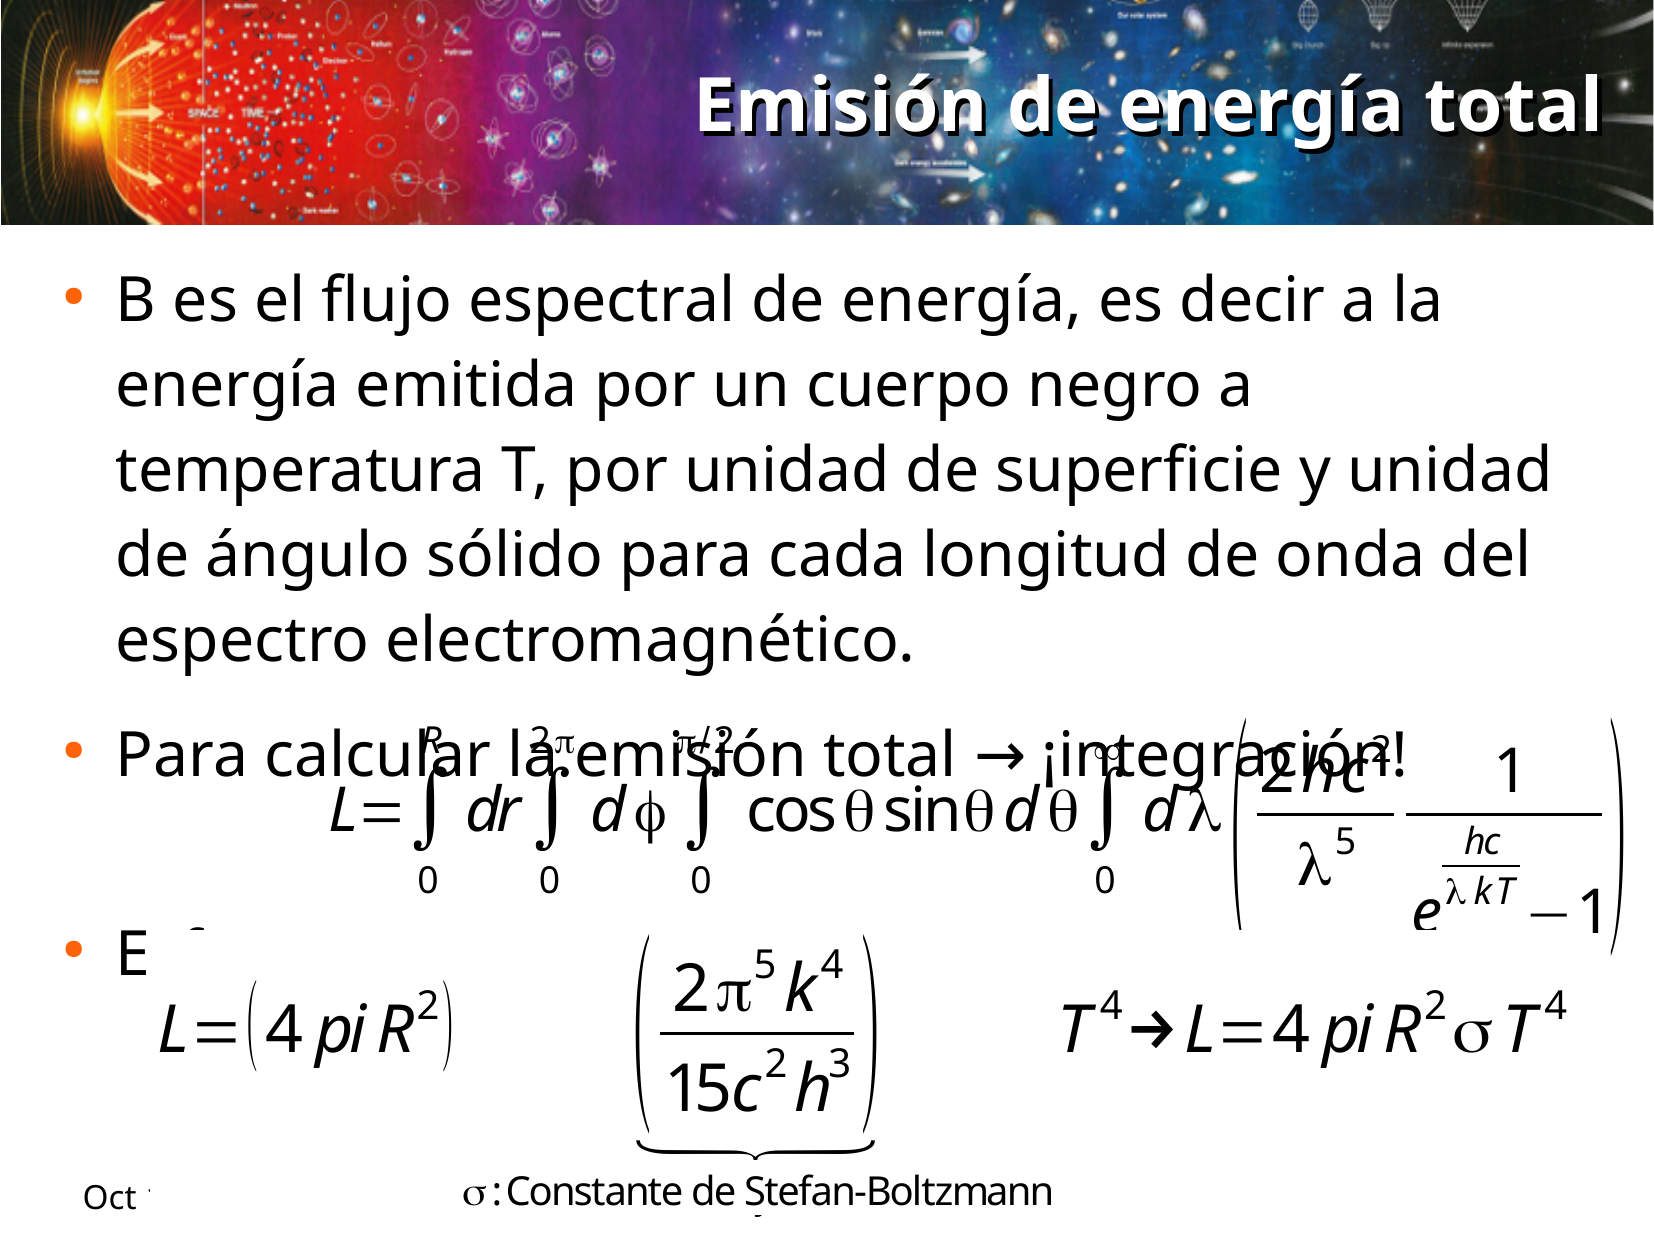

# Emisión de energía total
B es el flujo espectral de energía, es decir a la energía emitida por un cuerpo negro a temperatura T, por unidad de superficie y unidad de ángulo sólido para cada longitud de onda del espectro electromagnético.
Para calcular la emisión total → ¡integración!
Esfera:
Oct 10, 2017
H. Asorey - IPAC 2017 - 09
26